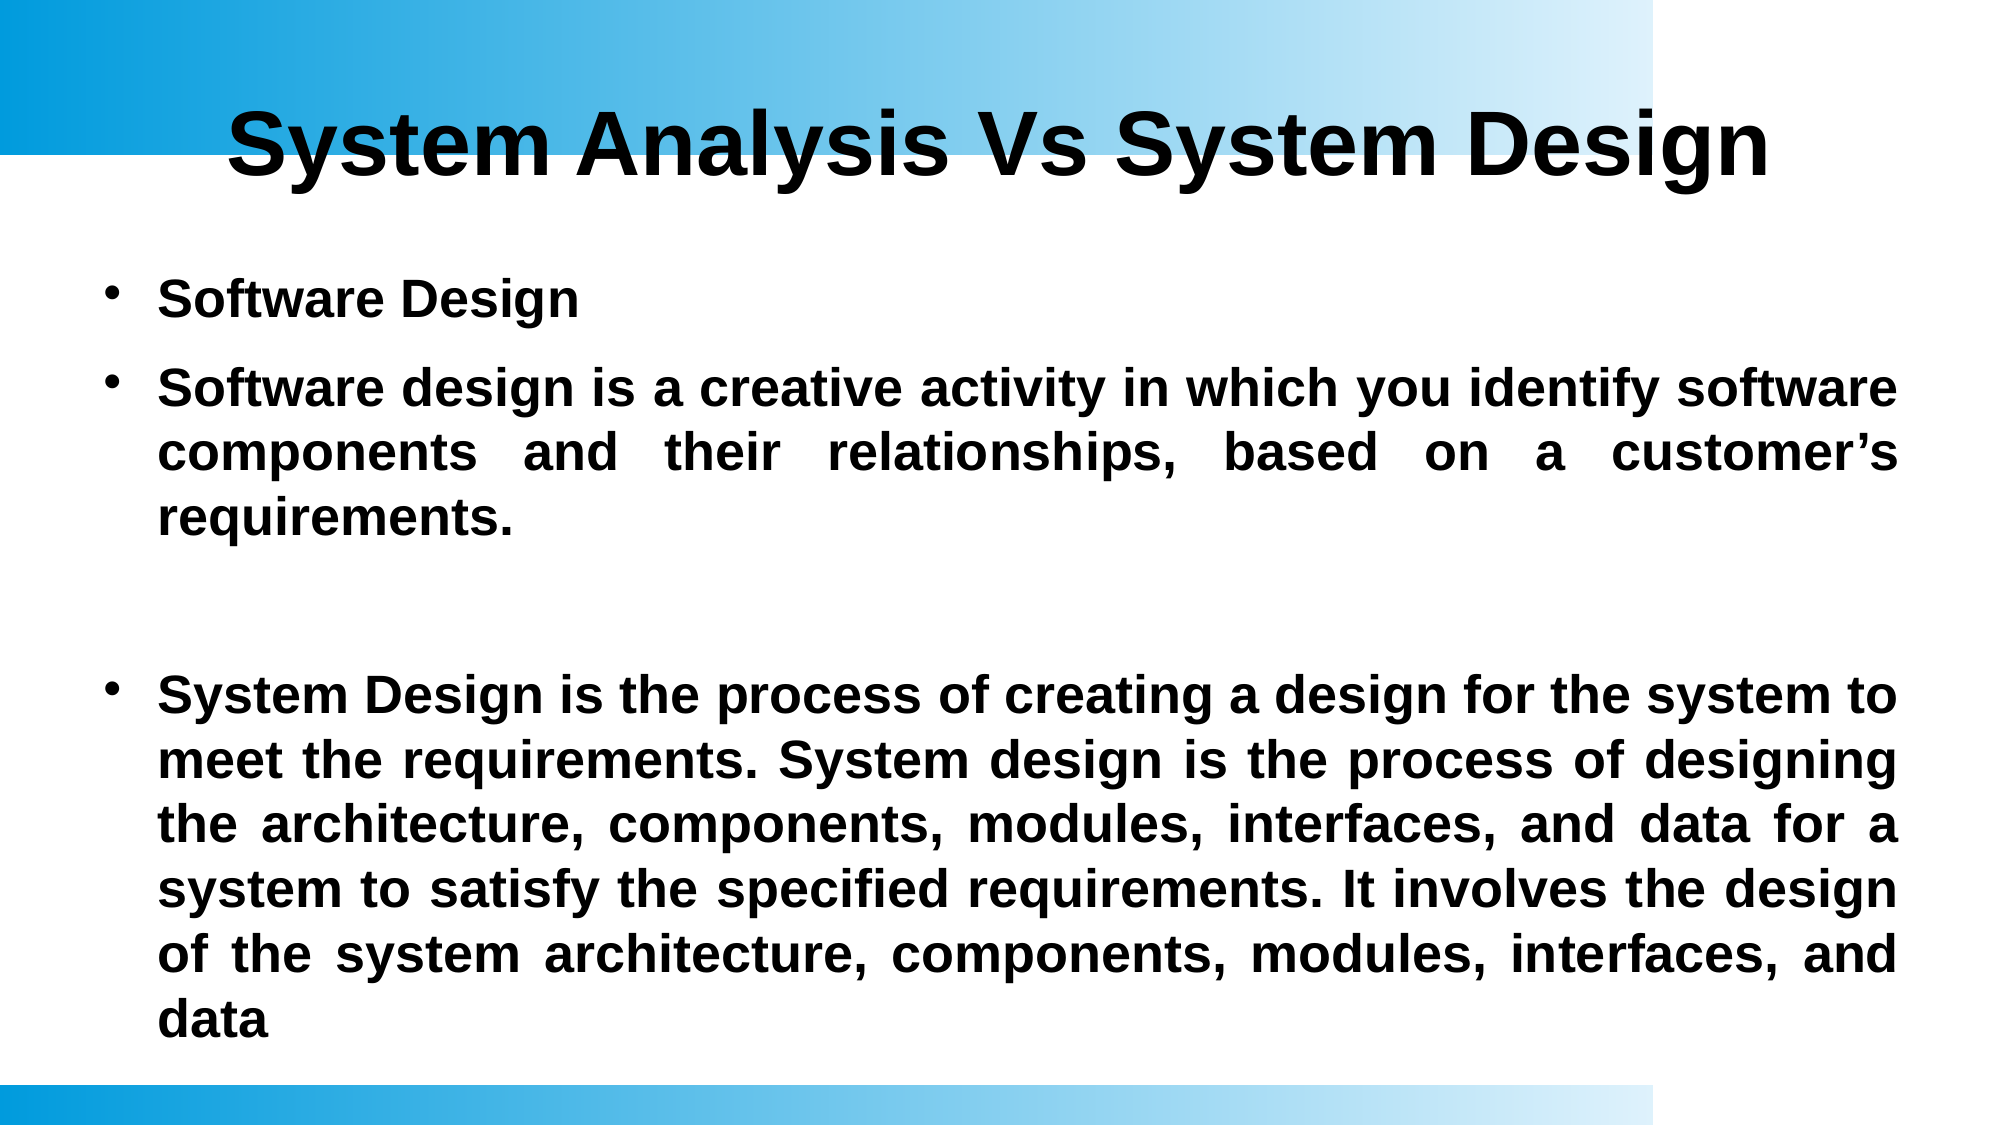

# System Analysis Vs System Design
Software Design
Software design is a creative activity in which you identify software components and their relationships, based on a customer’s requirements.
System Design is the process of creating a design for the system to meet the requirements. System design is the process of designing the architecture, components, modules, interfaces, and data for a system to satisfy the specified requirements. It involves the design of the system architecture, components, modules, interfaces, and data